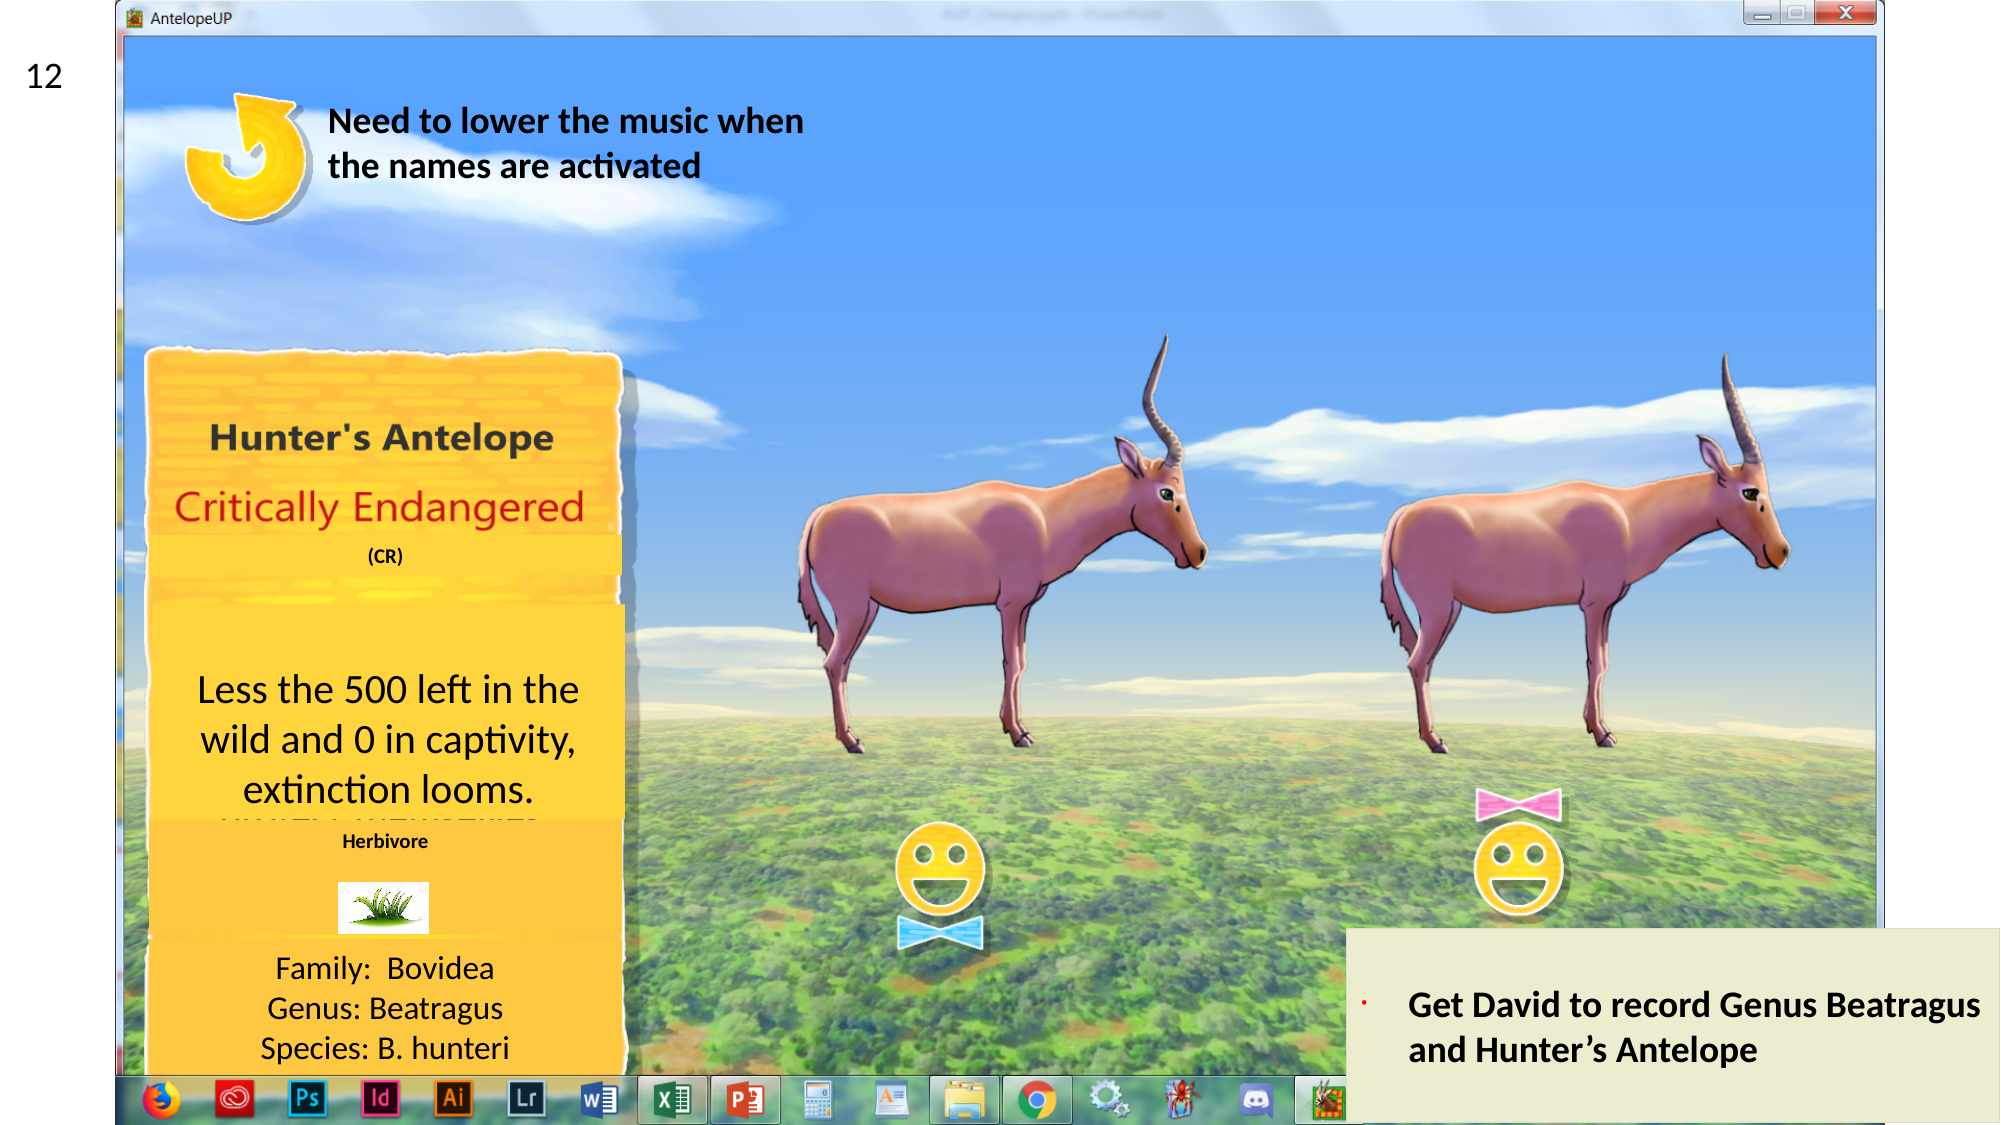

12
Need to lower the music when the names are activated
(CR)
Less the 500 left in the wild and 0 in captivity, extinction looms.
Herbivore
Get David to record Genus Beatragus and Hunter’s Antelope
Family: Bovidea
Genus: Beatragus
Species: B. hunteri